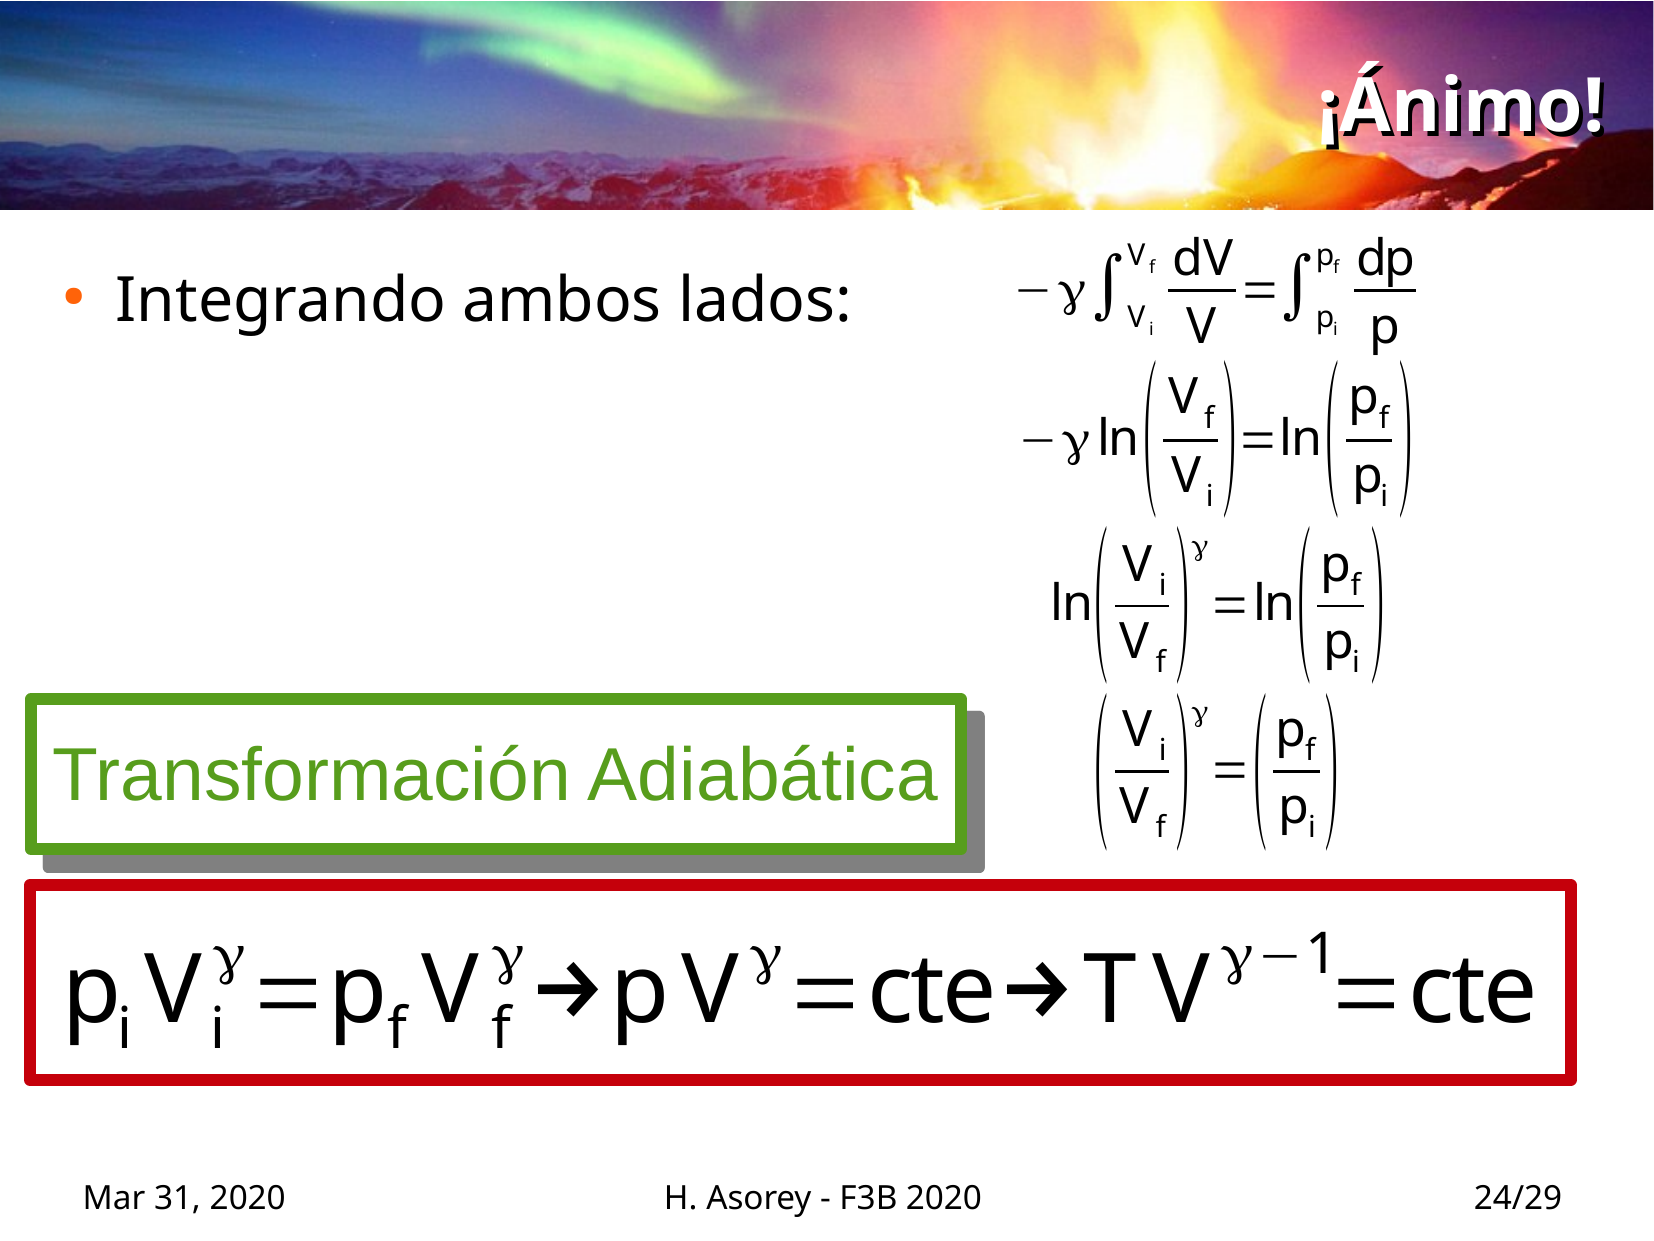

# ¡Ánimo!
Integrando ambos lados:
Transformación Adiabática
Mar 31, 2020
H. Asorey - F3B 2020
24